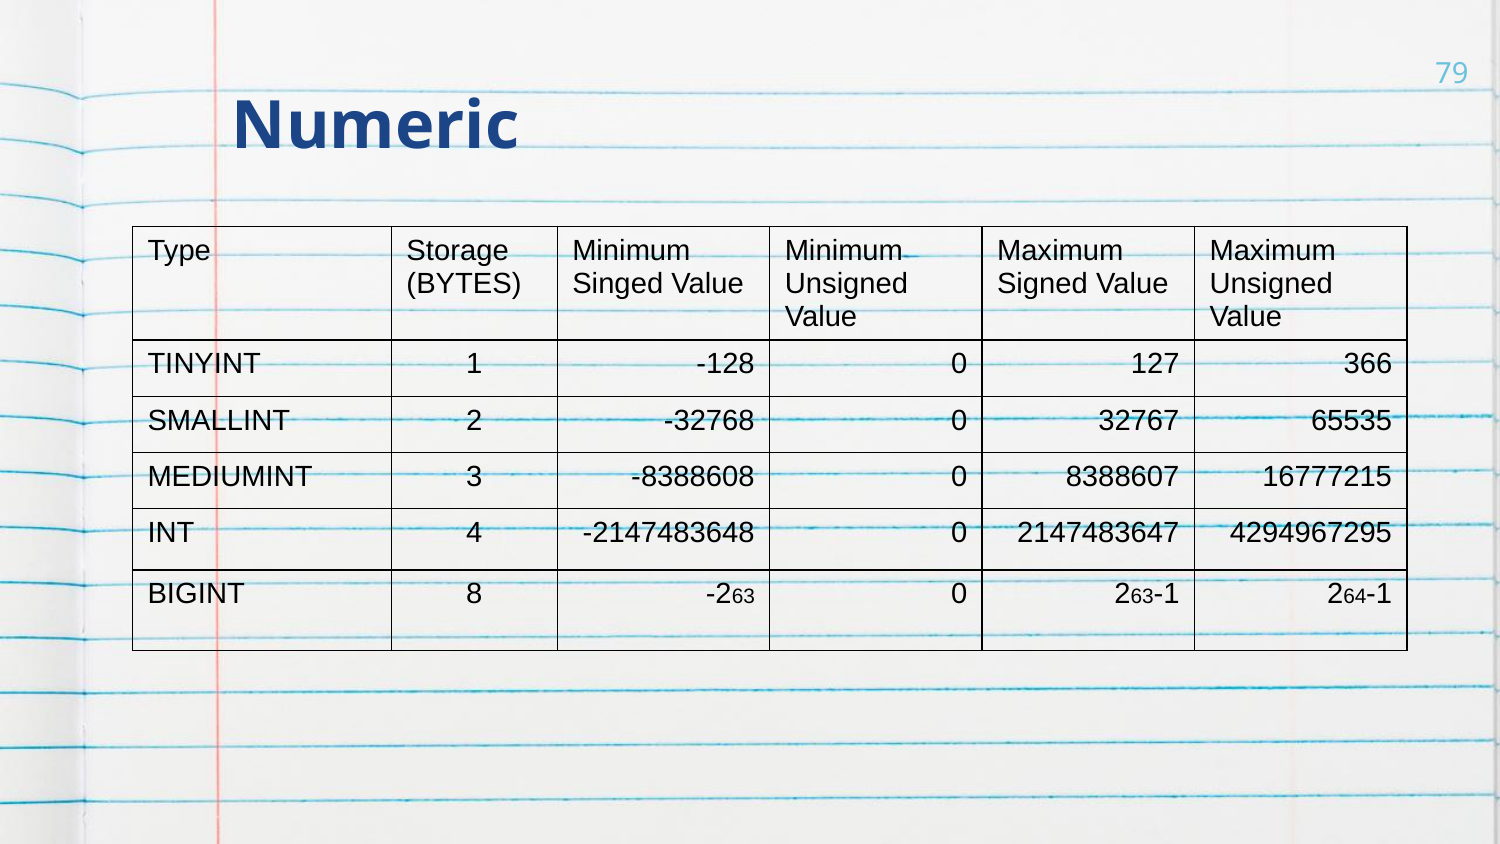

# Numeric
| Type | Storage (BYTES) | Minimum Singed Value | Minimum Unsigned Value | Maximum Signed Value | Maximum Unsigned Value |
| --- | --- | --- | --- | --- | --- |
| TINYINT | 1 | -128 | 0 | 127 | 366 |
| SMALLINT | 2 | -32768 | 0 | 32767 | 65535 |
| MEDIUMINT | 3 | -8388608 | 0 | 8388607 | 16777215 |
| INT | 4 | -2147483648 | 0 | 2147483647 | 4294967295 |
| BIGINT | 8 | -263 | 0 | 263-1 | 264-1 |